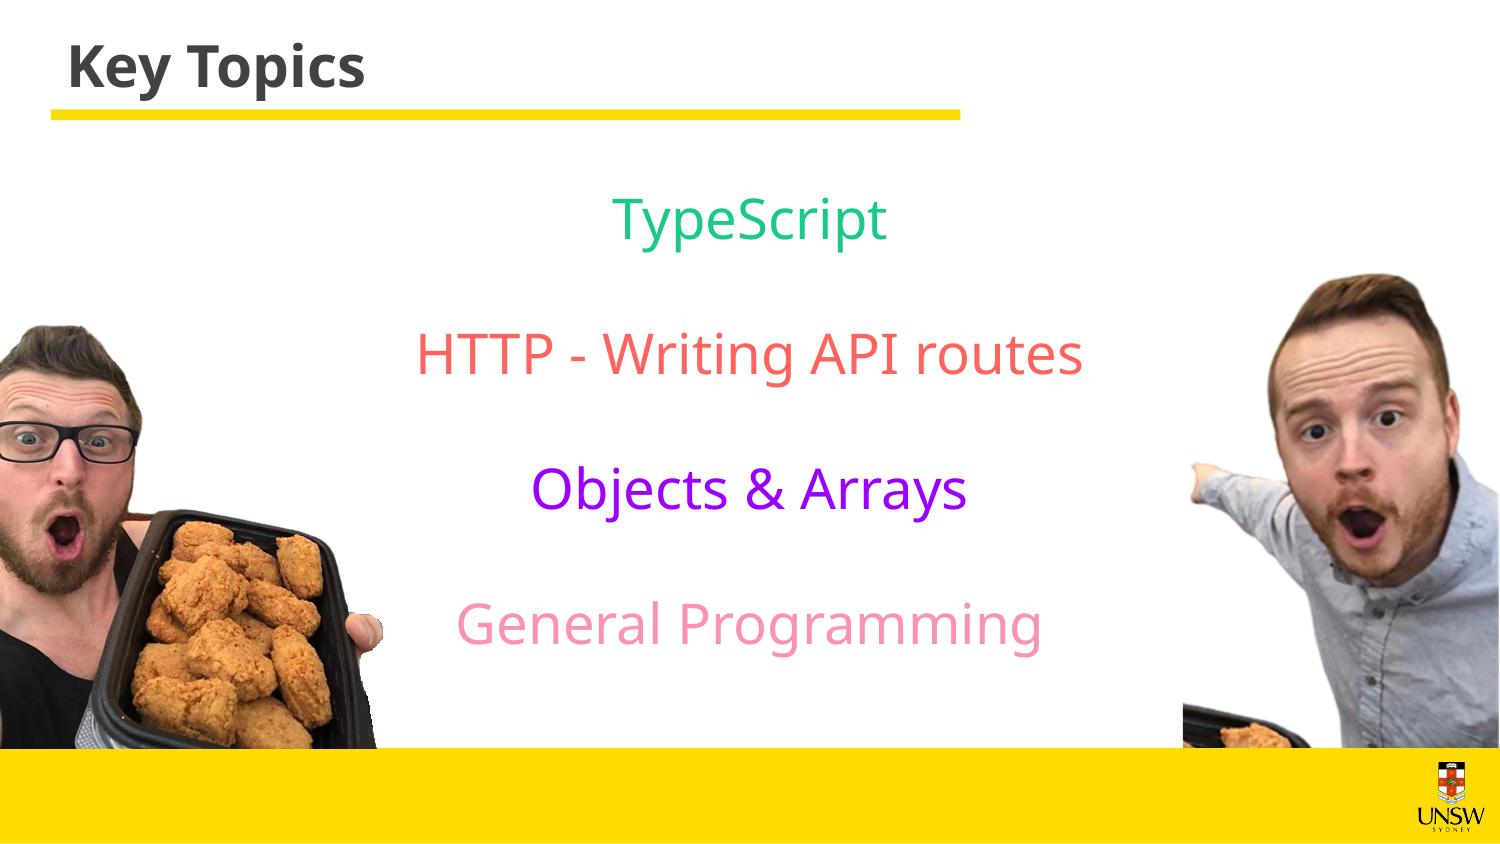

Key Topics
TypeScript
HTTP - Writing API routes
Objects & Arrays
General Programming